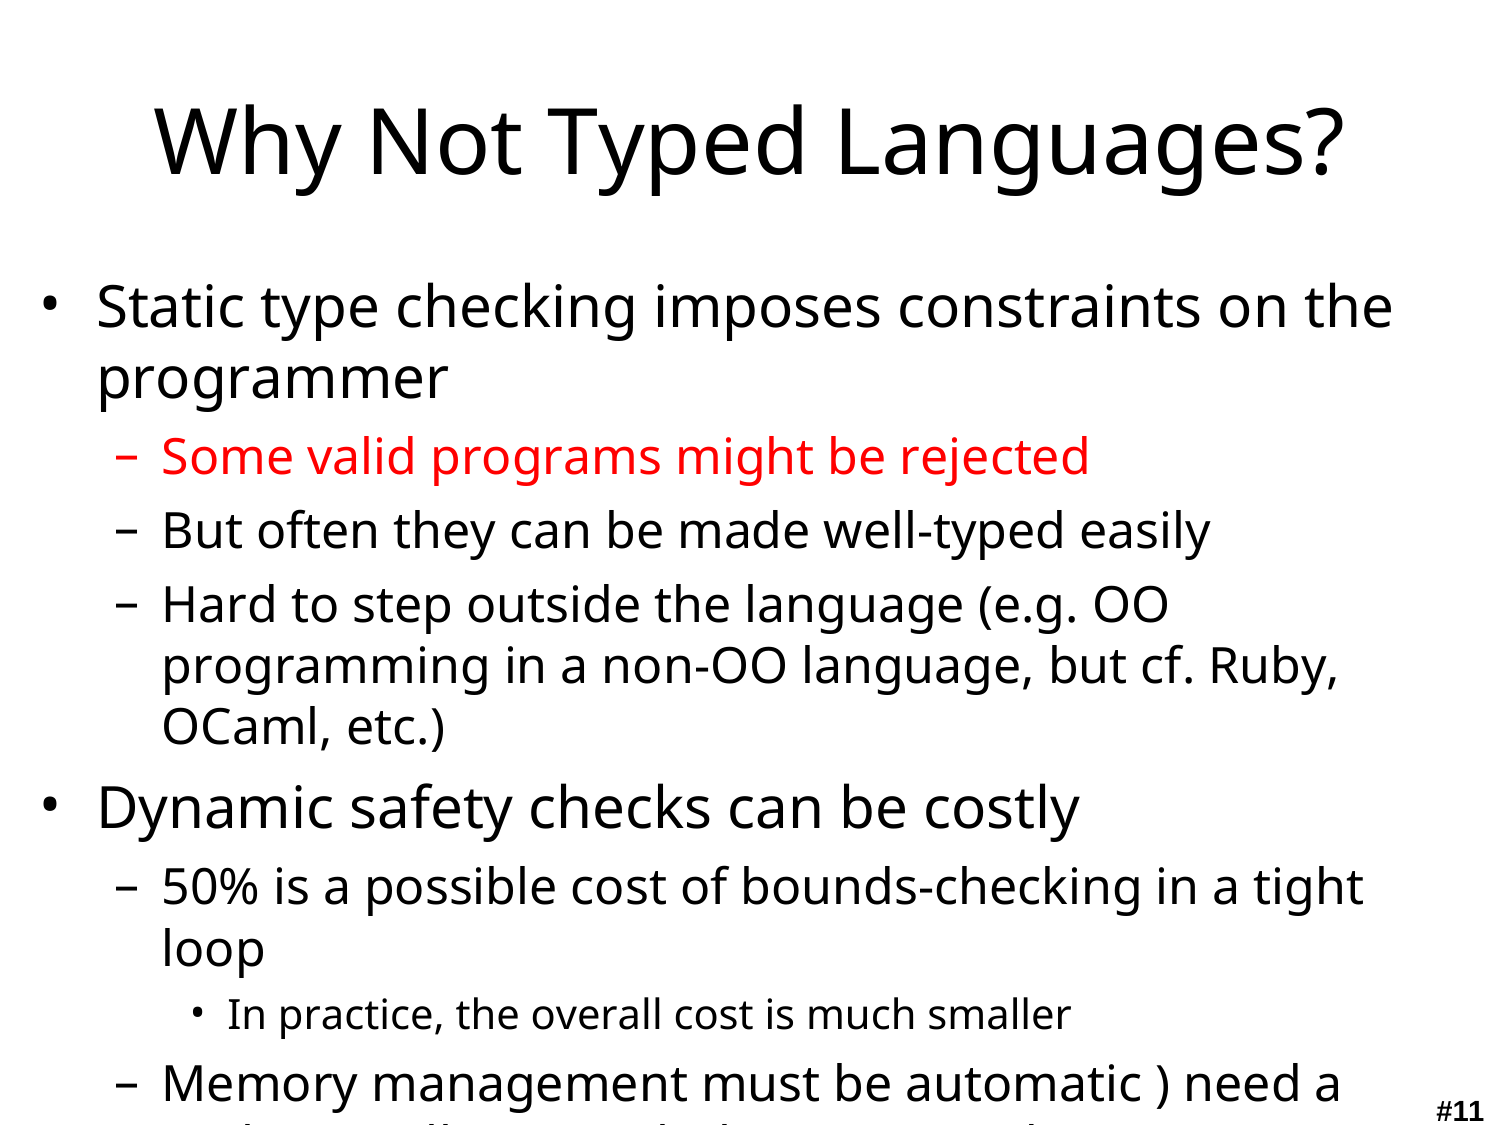

# Why Not Typed Languages?
Static type checking imposes constraints on the programmer
Some valid programs might be rejected
But often they can be made well-typed easily
Hard to step outside the language (e.g. OO programming in a non-OO language, but cf. Ruby, OCaml, etc.)
Dynamic safety checks can be costly
50% is a possible cost of bounds-checking in a tight loop
In practice, the overall cost is much smaller
Memory management must be automatic ) need a garbage collector with the associated run-time costs
Some applications are justified in using weakly-typed languages (e.g., by external safety proof)
11